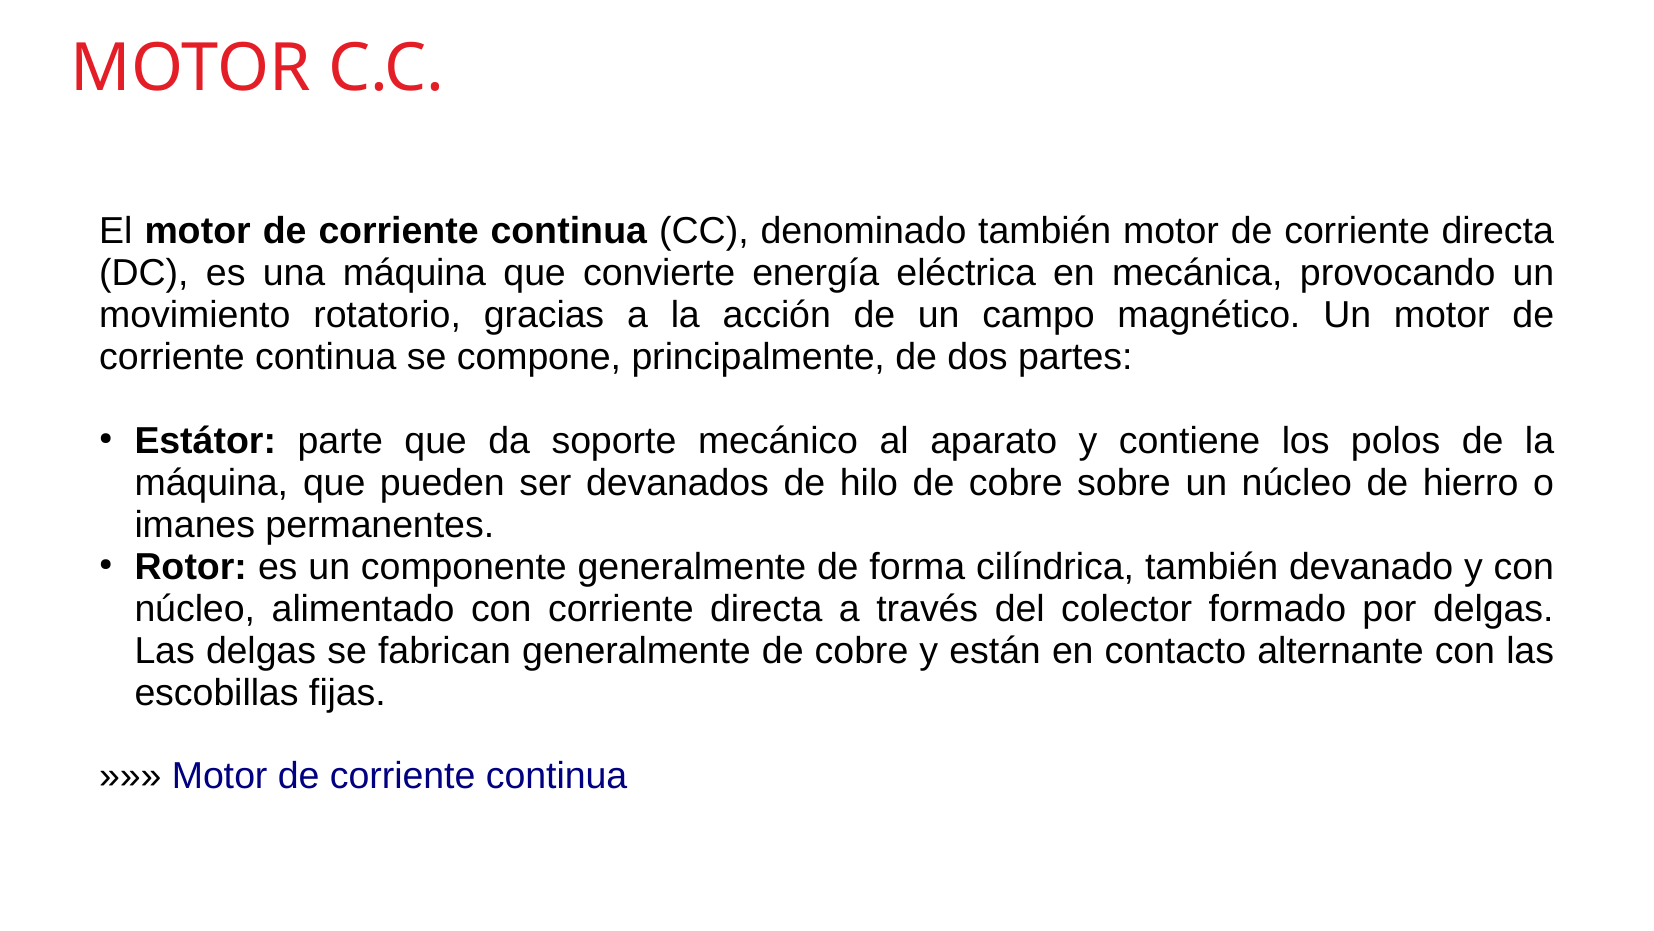

# MOTOR C.C.
El motor de corriente continua (CC), denominado también motor de corriente directa (DC), es una máquina que convierte energía eléctrica en mecánica, provocando un movimiento rotatorio, gracias a la acción de un campo magnético. Un motor de corriente continua se compone, principalmente, de dos partes:
Estátor: parte que da soporte mecánico al aparato y contiene los polos de la máquina, que pueden ser devanados de hilo de cobre sobre un núcleo de hierro o imanes permanentes.
Rotor: es un componente generalmente de forma cilíndrica, también devanado y con núcleo, alimentado con corriente directa a través del colector formado por delgas. Las delgas se fabrican generalmente de cobre y están en contacto alternante con las escobillas fijas.
»»» Motor de corriente continua